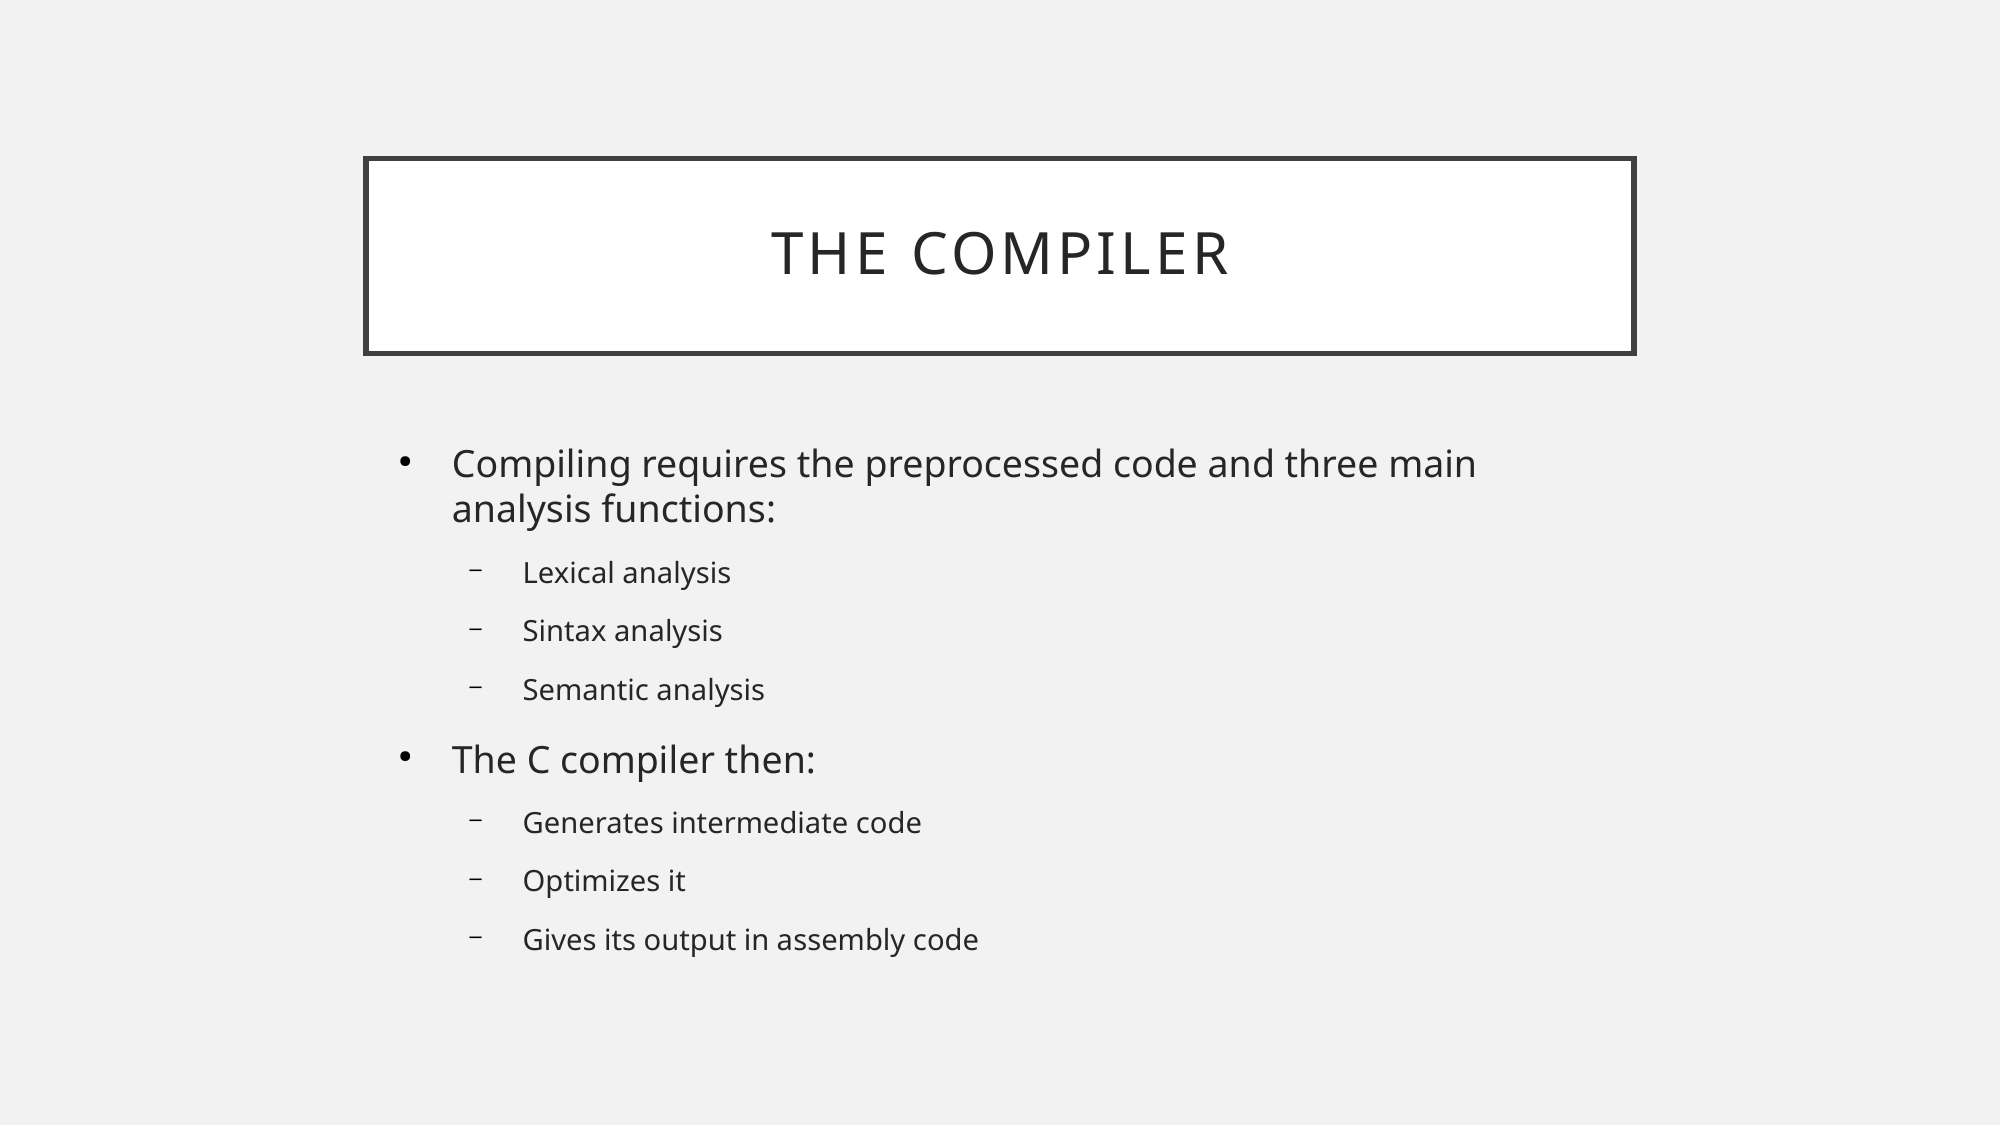

# The Compiler
Compiling requires the preprocessed code and three main analysis functions:
Lexical analysis
Sintax analysis
Semantic analysis
The C compiler then:
Generates intermediate code
Optimizes it
Gives its output in assembly code